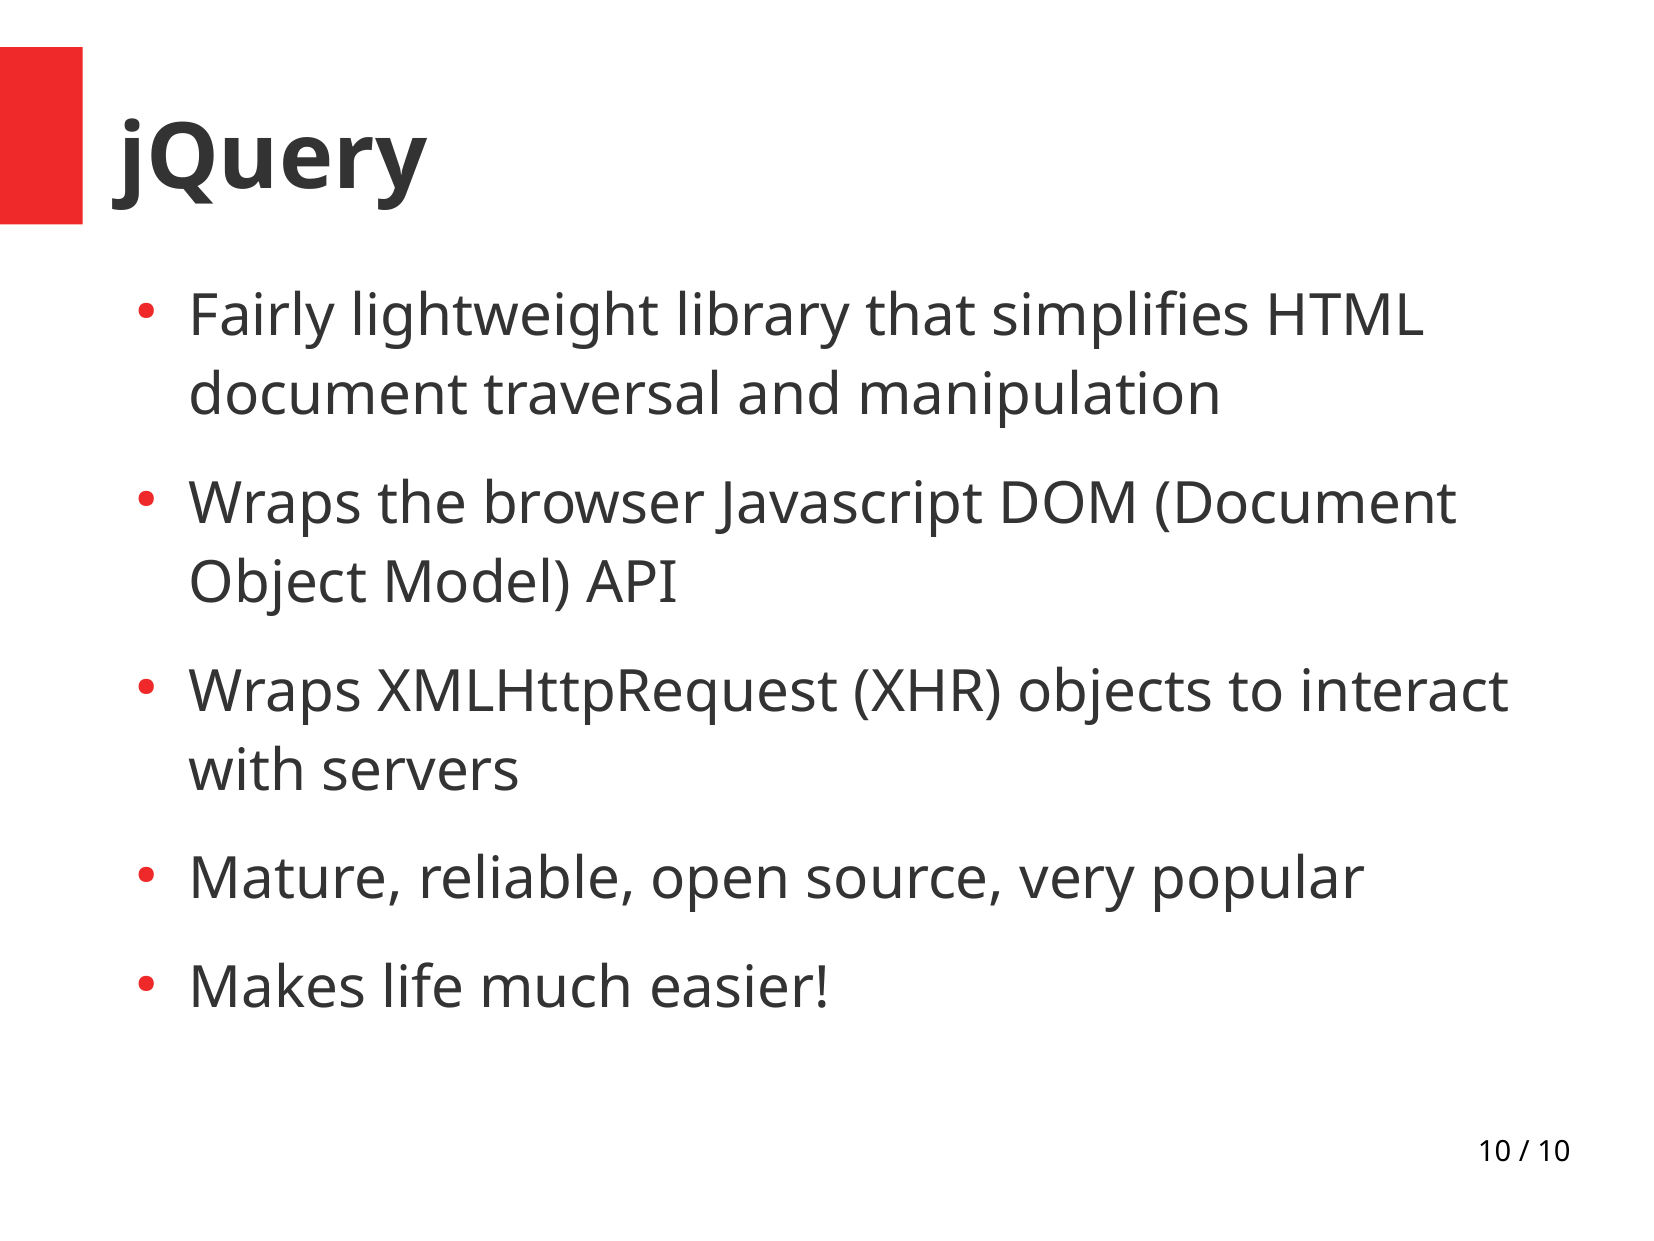

# jQuery
Fairly lightweight library that simplifies HTML document traversal and manipulation
Wraps the browser Javascript DOM (Document Object Model) API
Wraps XMLHttpRequest (XHR) objects to interact with servers
Mature, reliable, open source, very popular
Makes life much easier!
10